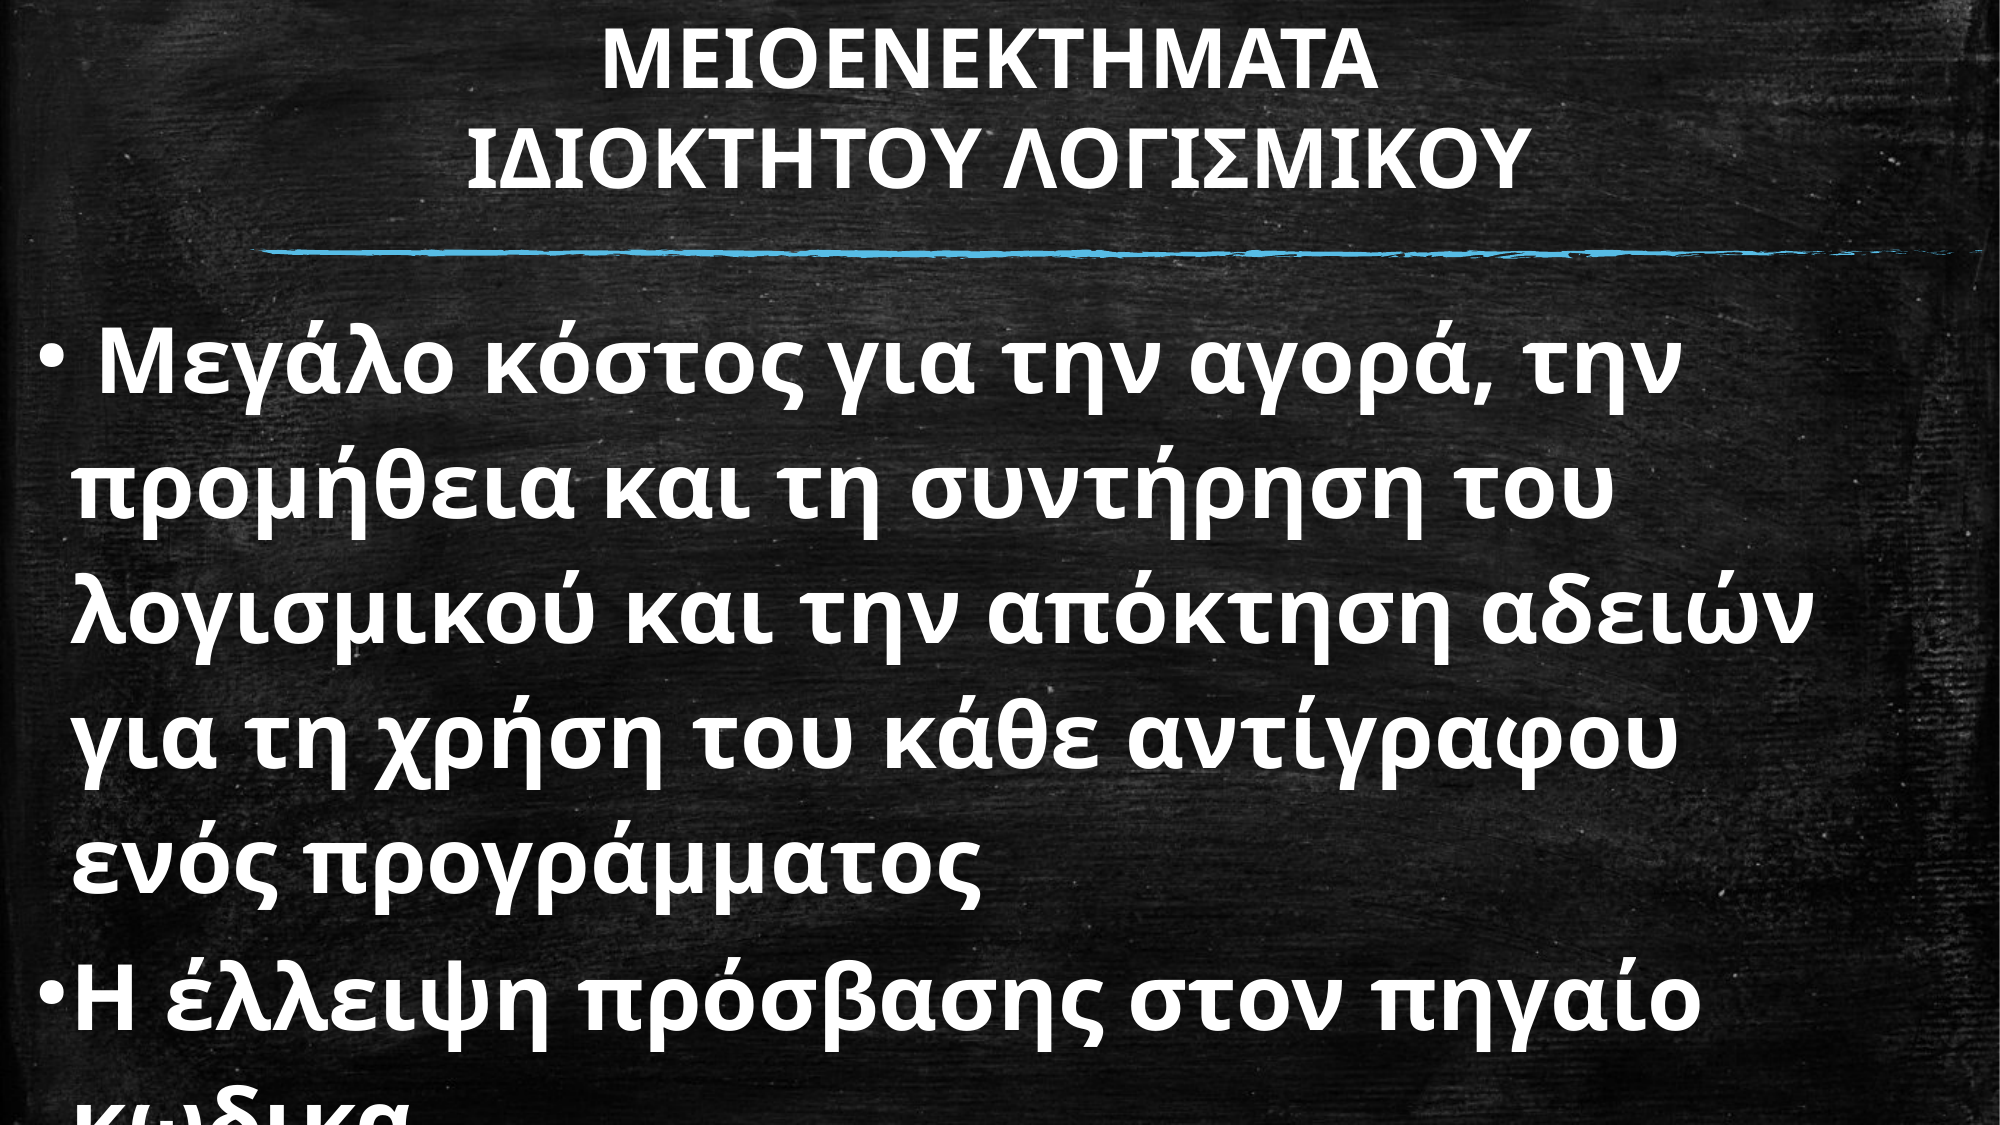

# ΜΕΙΟΕΝΕΚΤΗΜΑΤΑ ΙΔΙΟΚΤΗΤΟΥ ΛΟΓΙΣΜΙΚΟΥ
 Μεγάλο κόστος για την αγορά, την προμήθεια και τη συντήρηση του λογισμικού και την απόκτηση αδειών για τη χρήση του κάθε αντίγραφου ενός προγράμματος
Η έλλειψη πρόσβασης στον πηγαίο κωδικα